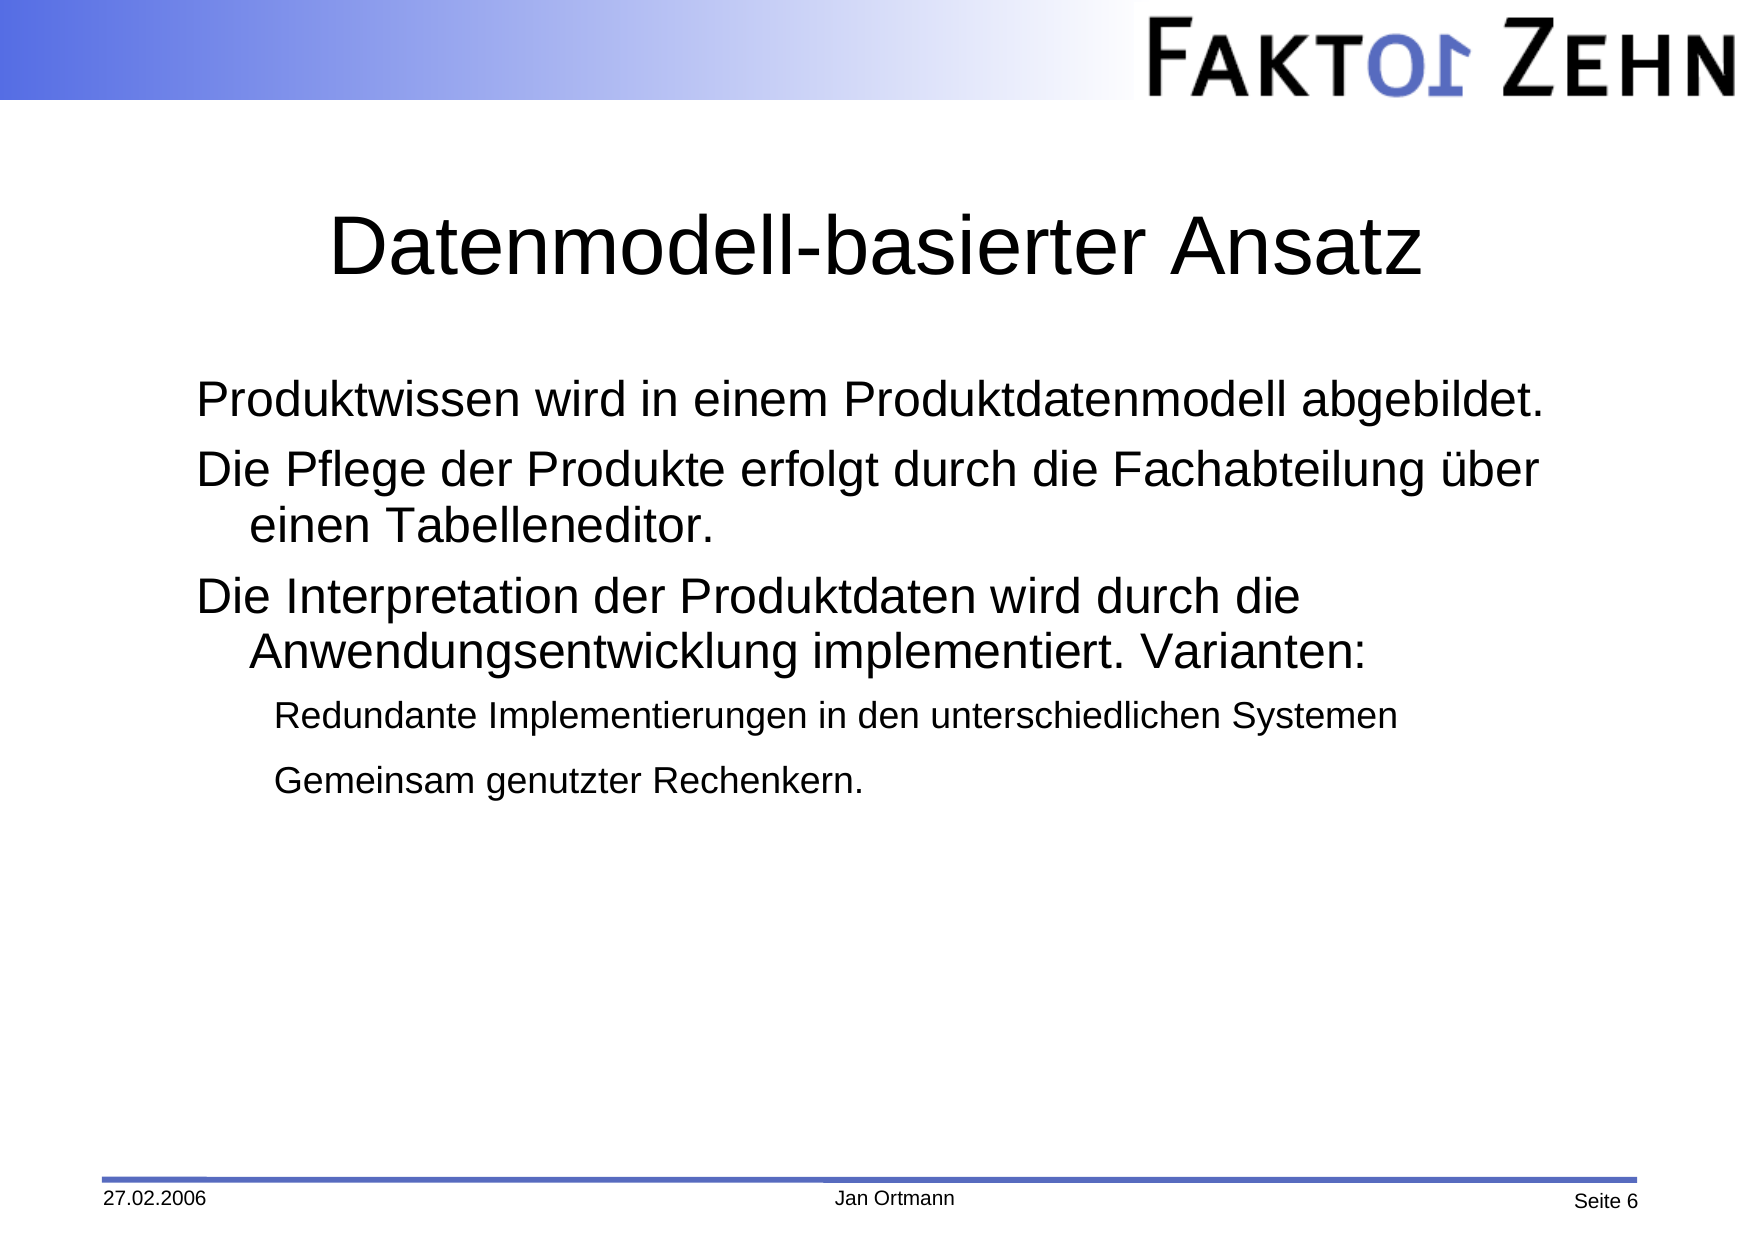

# Datenmodell-basierter Ansatz
Produktwissen wird in einem Produktdatenmodell abgebildet.
Die Pflege der Produkte erfolgt durch die Fachabteilung über einen Tabelleneditor.
Die Interpretation der Produktdaten wird durch die Anwendungsentwicklung implementiert. Varianten:
Redundante Implementierungen in den unterschiedlichen Systemen
Gemeinsam genutzter Rechenkern.